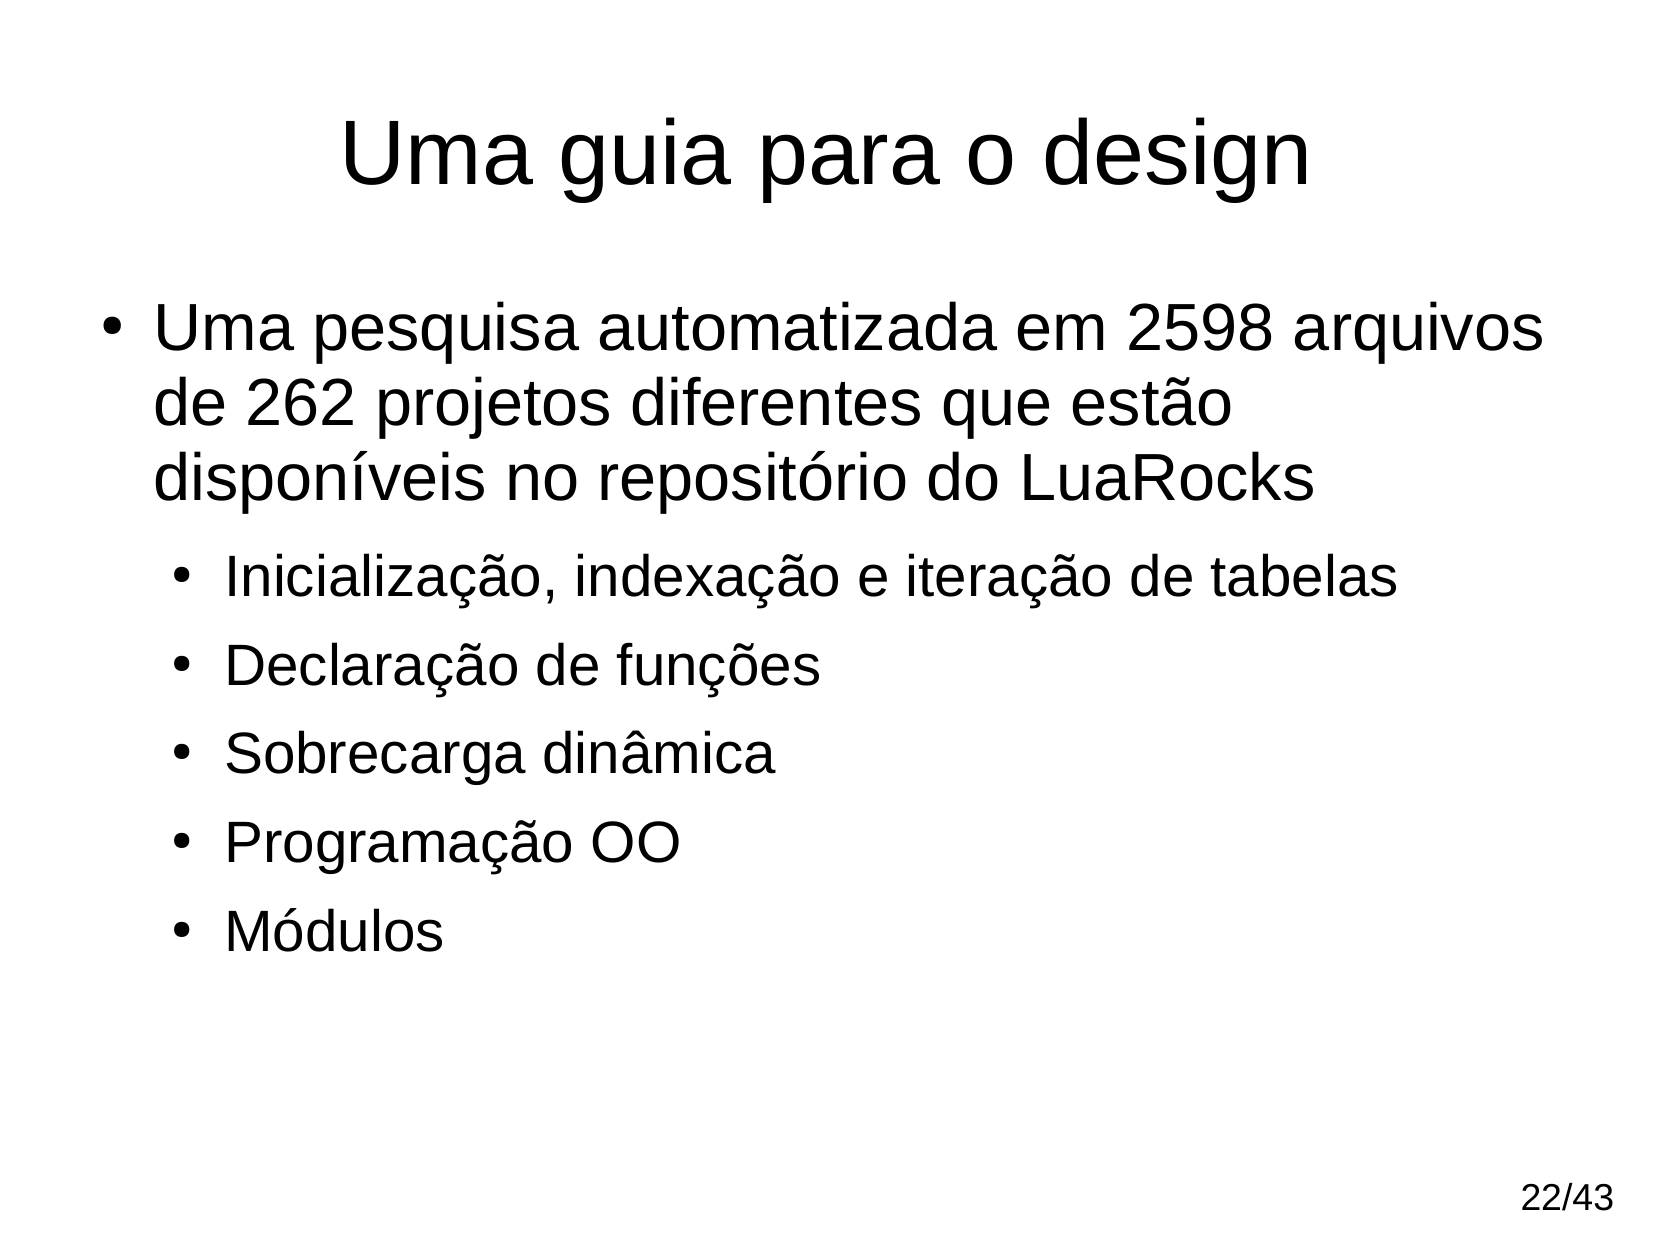

# Uma guia para o design
Uma pesquisa automatizada em 2598 arquivos de 262 projetos diferentes que estão disponíveis no repositório do LuaRocks
Inicialização, indexação e iteração de tabelas
Declaração de funções
Sobrecarga dinâmica
Programação OO
Módulos
 22/43